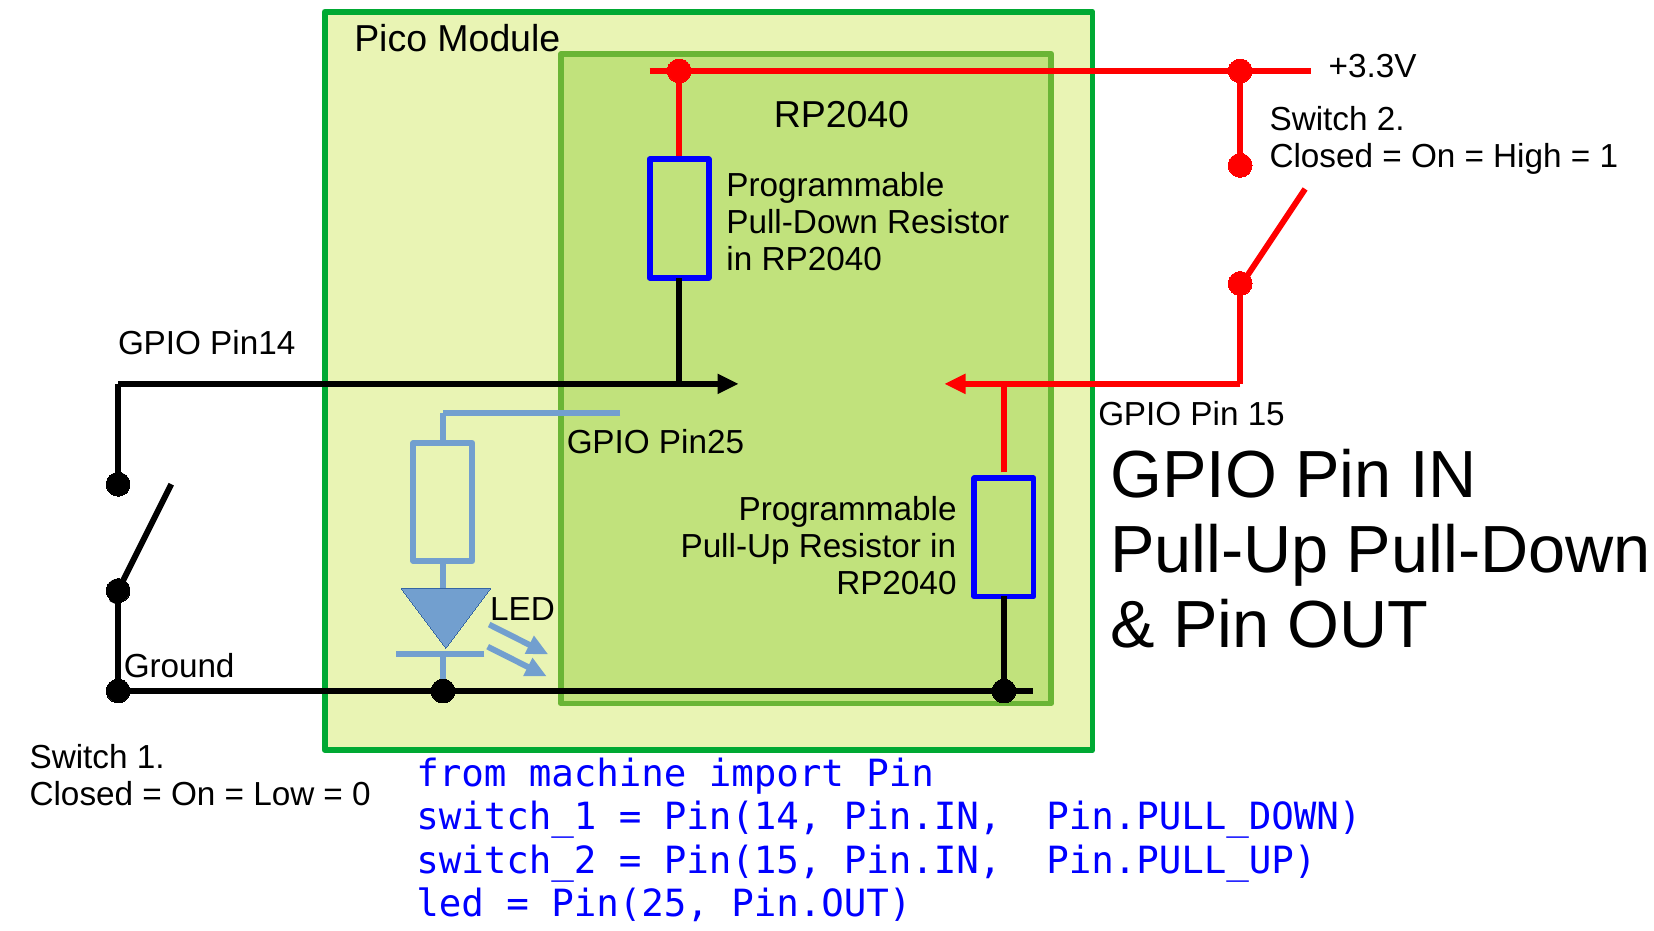

Pico Module
+3.3V
RP2040
Switch 2.
Closed = On = High = 1
Programmable
Pull-Down Resistor in RP2040
GPIO Pin14
GPIO Pin 15
GPIO Pin25
# GPIO Pin IN Pull-Up Pull-Down & Pin OUT
Programmable
Pull-Up Resistor in RP2040
LED
Ground
Switch 1.
Closed = On = Low = 0
from machine import Pin
switch_1 = Pin(14, Pin.IN, Pin.PULL_DOWN)
switch_2 = Pin(15, Pin.IN, Pin.PULL_UP)
led = Pin(25, Pin.OUT)